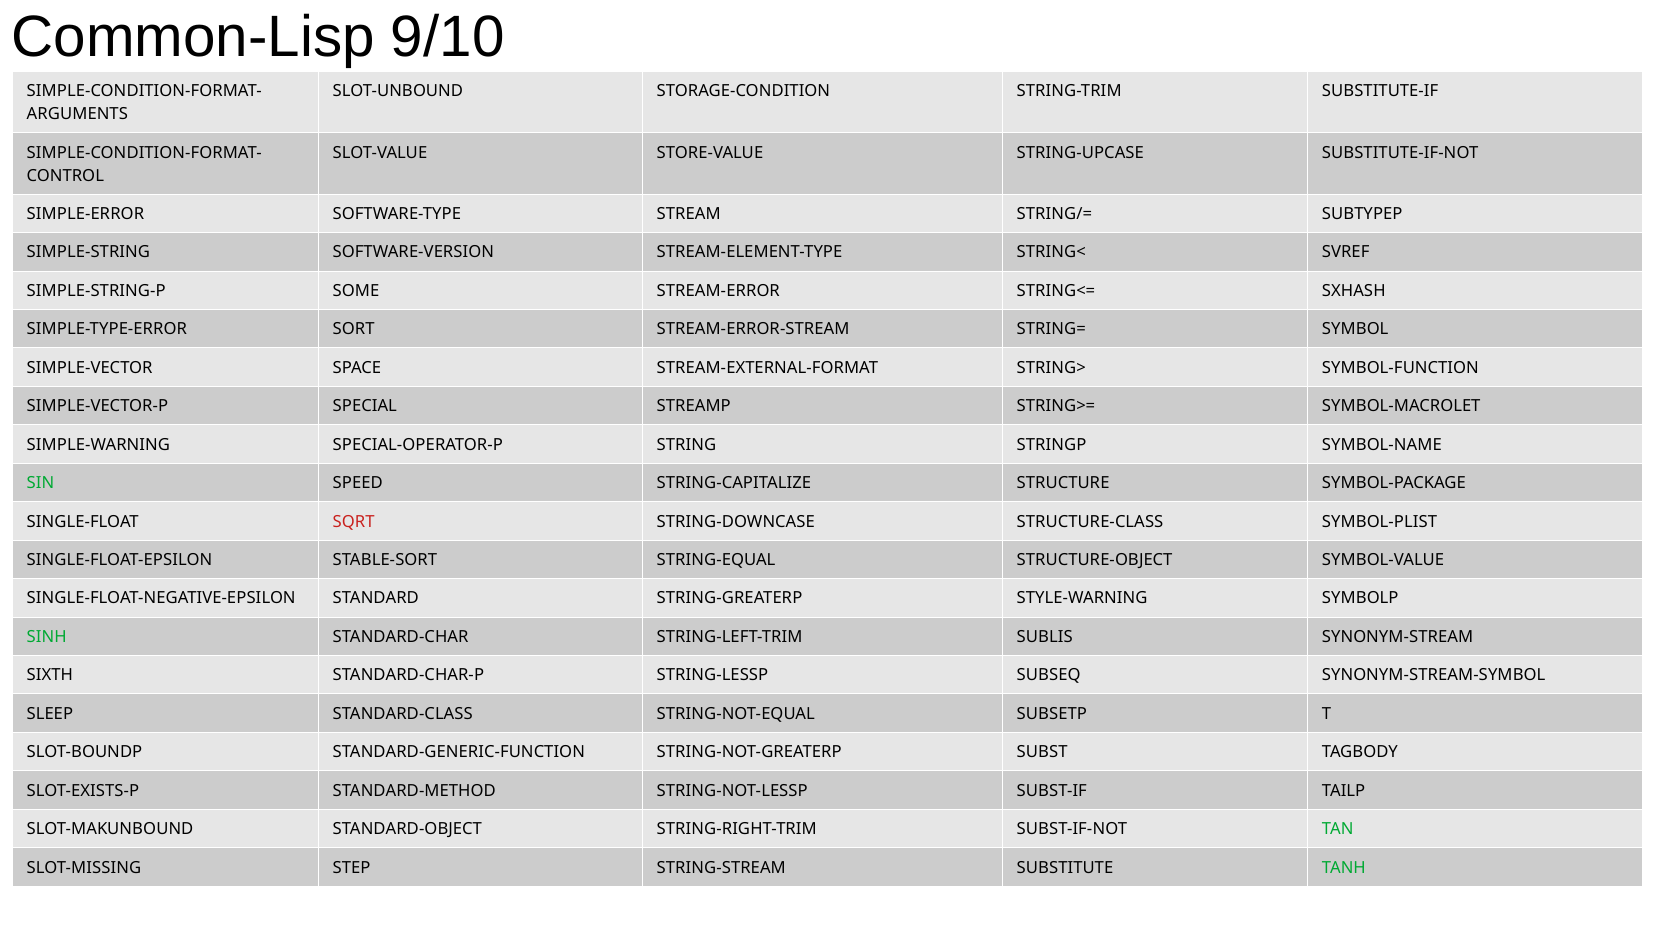

# Common-Lisp 9/10
| SIMPLE-CONDITION-FORMAT-ARGUMENTS | SLOT-UNBOUND | STORAGE-CONDITION | STRING-TRIM | SUBSTITUTE-IF |
| --- | --- | --- | --- | --- |
| SIMPLE-CONDITION-FORMAT-CONTROL | SLOT-VALUE | STORE-VALUE | STRING-UPCASE | SUBSTITUTE-IF-NOT |
| SIMPLE-ERROR | SOFTWARE-TYPE | STREAM | STRING/= | SUBTYPEP |
| SIMPLE-STRING | SOFTWARE-VERSION | STREAM-ELEMENT-TYPE | STRING< | SVREF |
| SIMPLE-STRING-P | SOME | STREAM-ERROR | STRING<= | SXHASH |
| SIMPLE-TYPE-ERROR | SORT | STREAM-ERROR-STREAM | STRING= | SYMBOL |
| SIMPLE-VECTOR | SPACE | STREAM-EXTERNAL-FORMAT | STRING> | SYMBOL-FUNCTION |
| SIMPLE-VECTOR-P | SPECIAL | STREAMP | STRING>= | SYMBOL-MACROLET |
| SIMPLE-WARNING | SPECIAL-OPERATOR-P | STRING | STRINGP | SYMBOL-NAME |
| SIN | SPEED | STRING-CAPITALIZE | STRUCTURE | SYMBOL-PACKAGE |
| SINGLE-FLOAT | SQRT | STRING-DOWNCASE | STRUCTURE-CLASS | SYMBOL-PLIST |
| SINGLE-FLOAT-EPSILON | STABLE-SORT | STRING-EQUAL | STRUCTURE-OBJECT | SYMBOL-VALUE |
| SINGLE-FLOAT-NEGATIVE-EPSILON | STANDARD | STRING-GREATERP | STYLE-WARNING | SYMBOLP |
| SINH | STANDARD-CHAR | STRING-LEFT-TRIM | SUBLIS | SYNONYM-STREAM |
| SIXTH | STANDARD-CHAR-P | STRING-LESSP | SUBSEQ | SYNONYM-STREAM-SYMBOL |
| SLEEP | STANDARD-CLASS | STRING-NOT-EQUAL | SUBSETP | T |
| SLOT-BOUNDP | STANDARD-GENERIC-FUNCTION | STRING-NOT-GREATERP | SUBST | TAGBODY |
| SLOT-EXISTS-P | STANDARD-METHOD | STRING-NOT-LESSP | SUBST-IF | TAILP |
| SLOT-MAKUNBOUND | STANDARD-OBJECT | STRING-RIGHT-TRIM | SUBST-IF-NOT | TAN |
| SLOT-MISSING | STEP | STRING-STREAM | SUBSTITUTE | TANH |